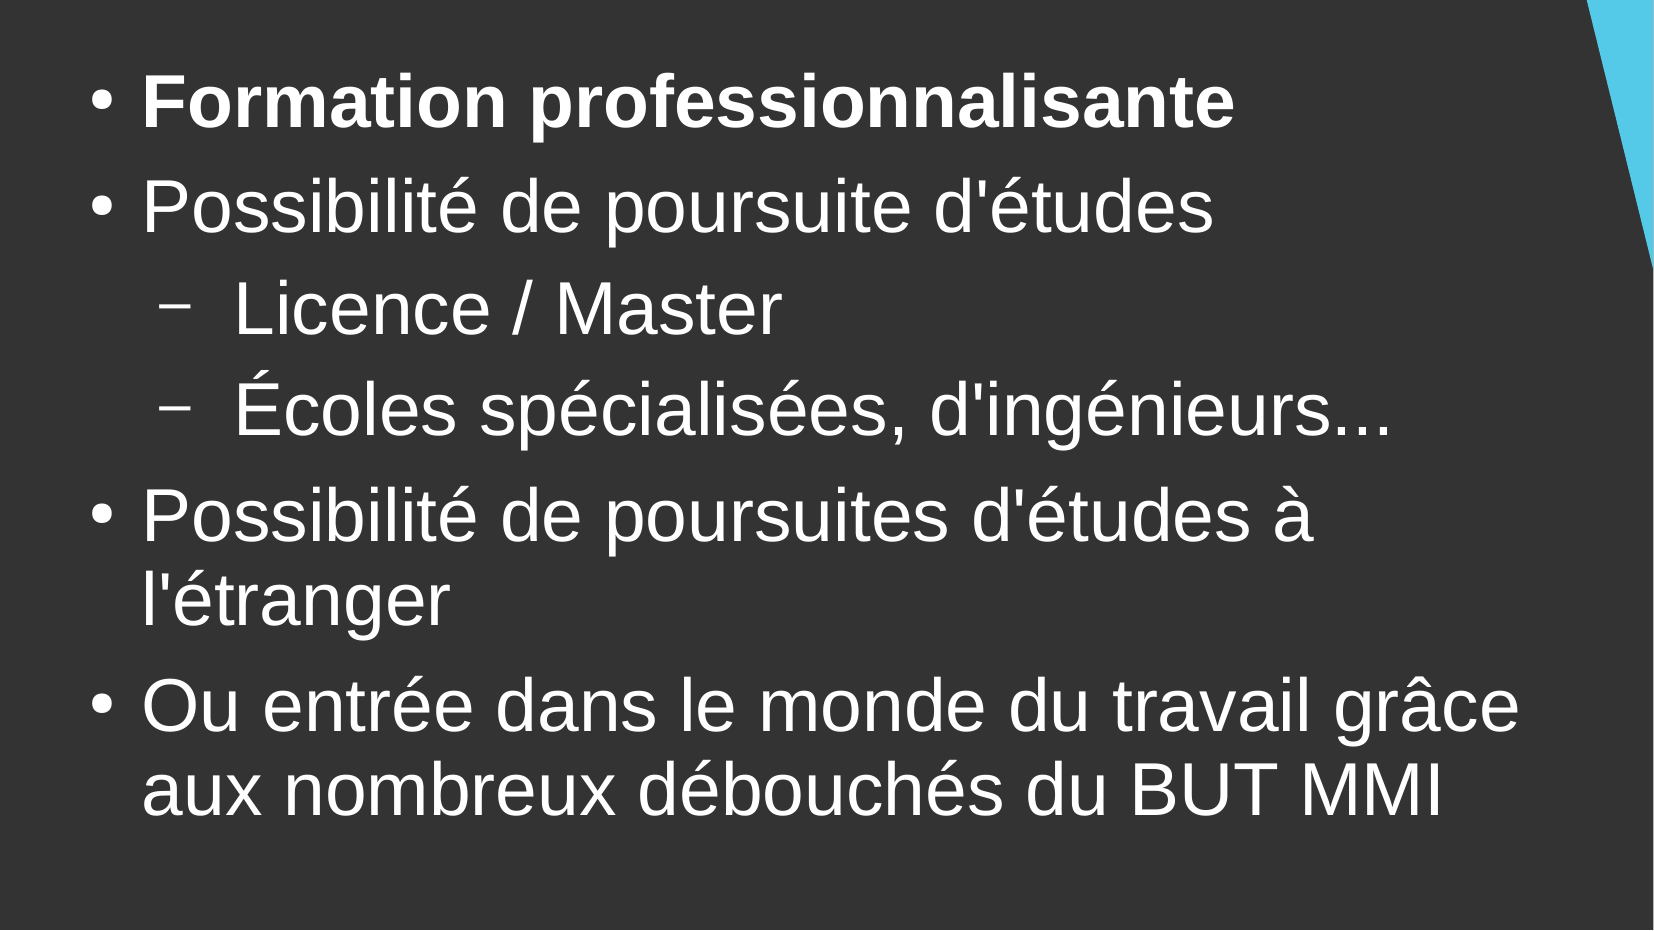

# Formation professionnalisante
Possibilité de poursuite d'études
 Licence / Master
 Écoles spécialisées, d'ingénieurs...
Possibilité de poursuites d'études à l'étranger
Ou entrée dans le monde du travail grâce aux nombreux débouchés du BUT MMI